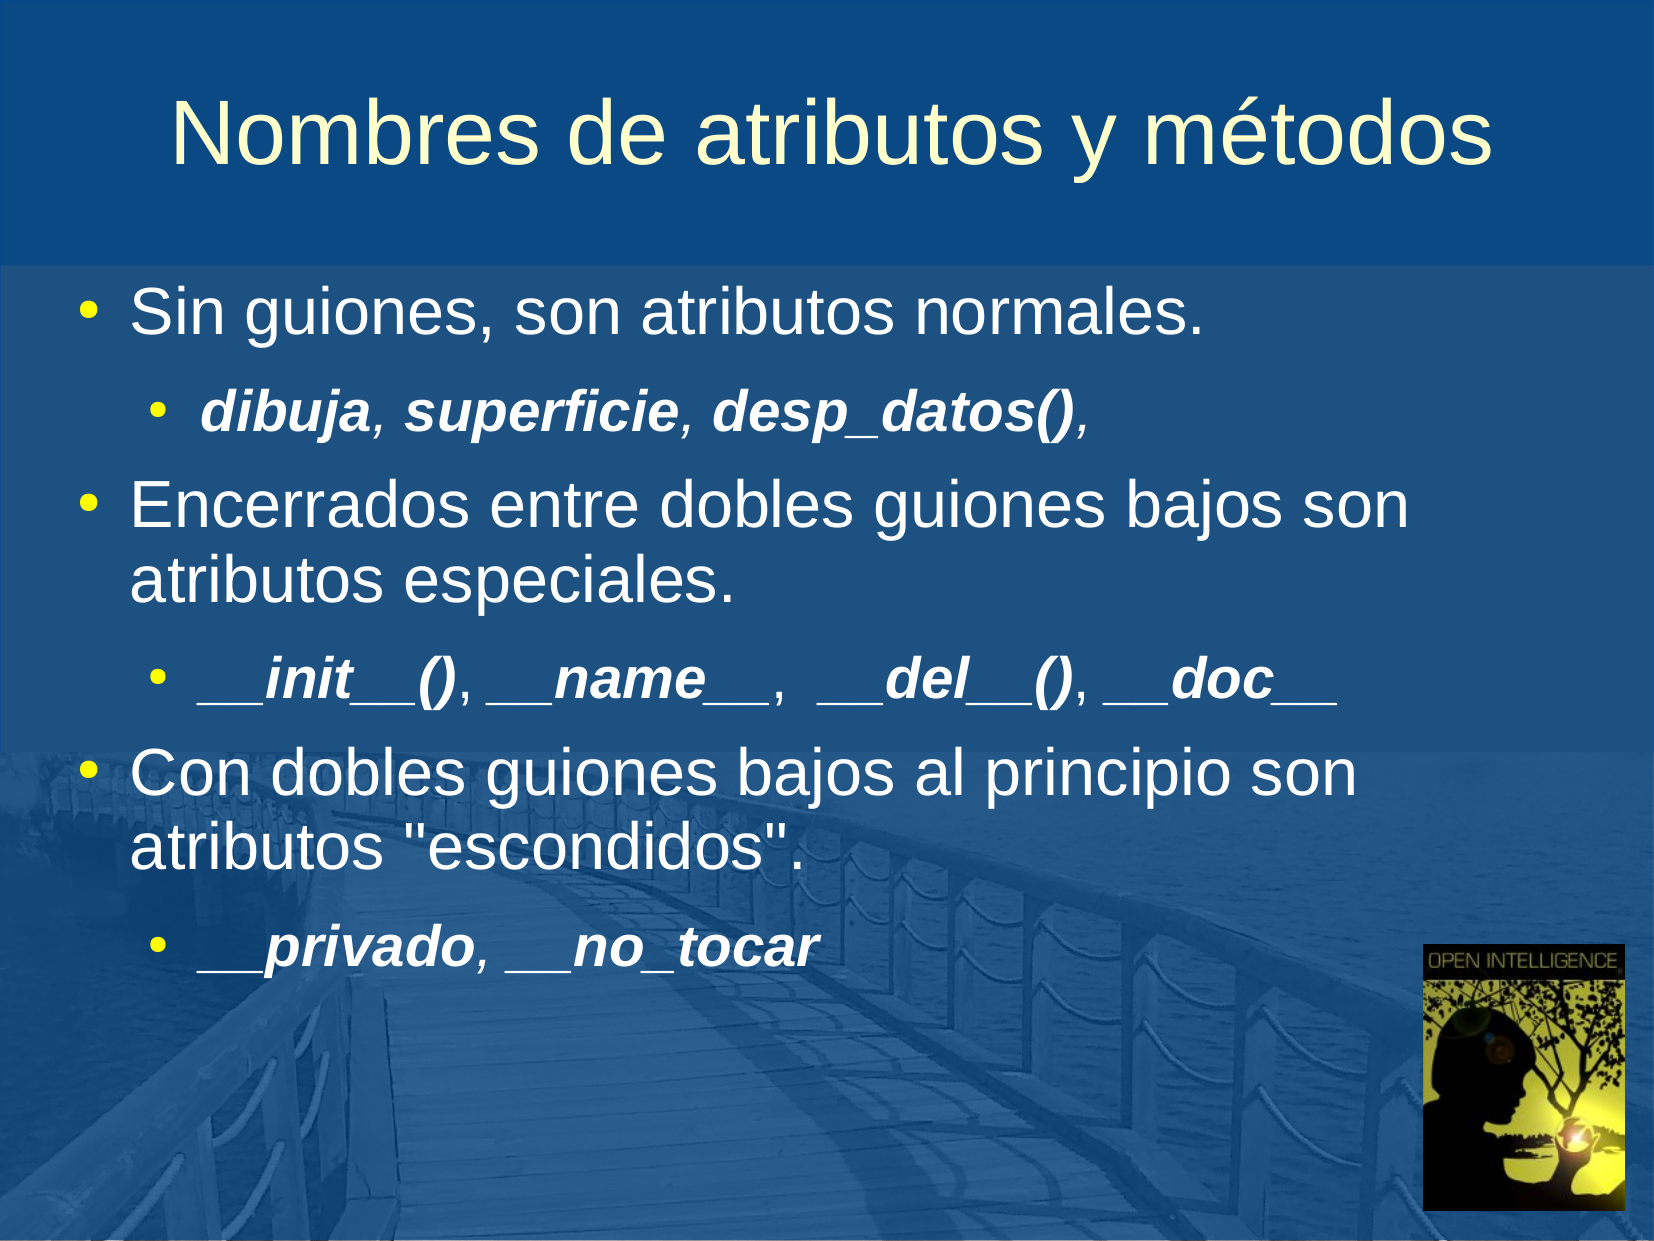

# Nombres de atributos y métodos
Sin guiones, son atributos normales.
dibuja, superficie, desp_datos(),
Encerrados entre dobles guiones bajos son atributos especiales.
__init__(), __name__, __del__(), __doc__
Con dobles guiones bajos al principio son atributos "escondidos".
__privado, __no_tocar